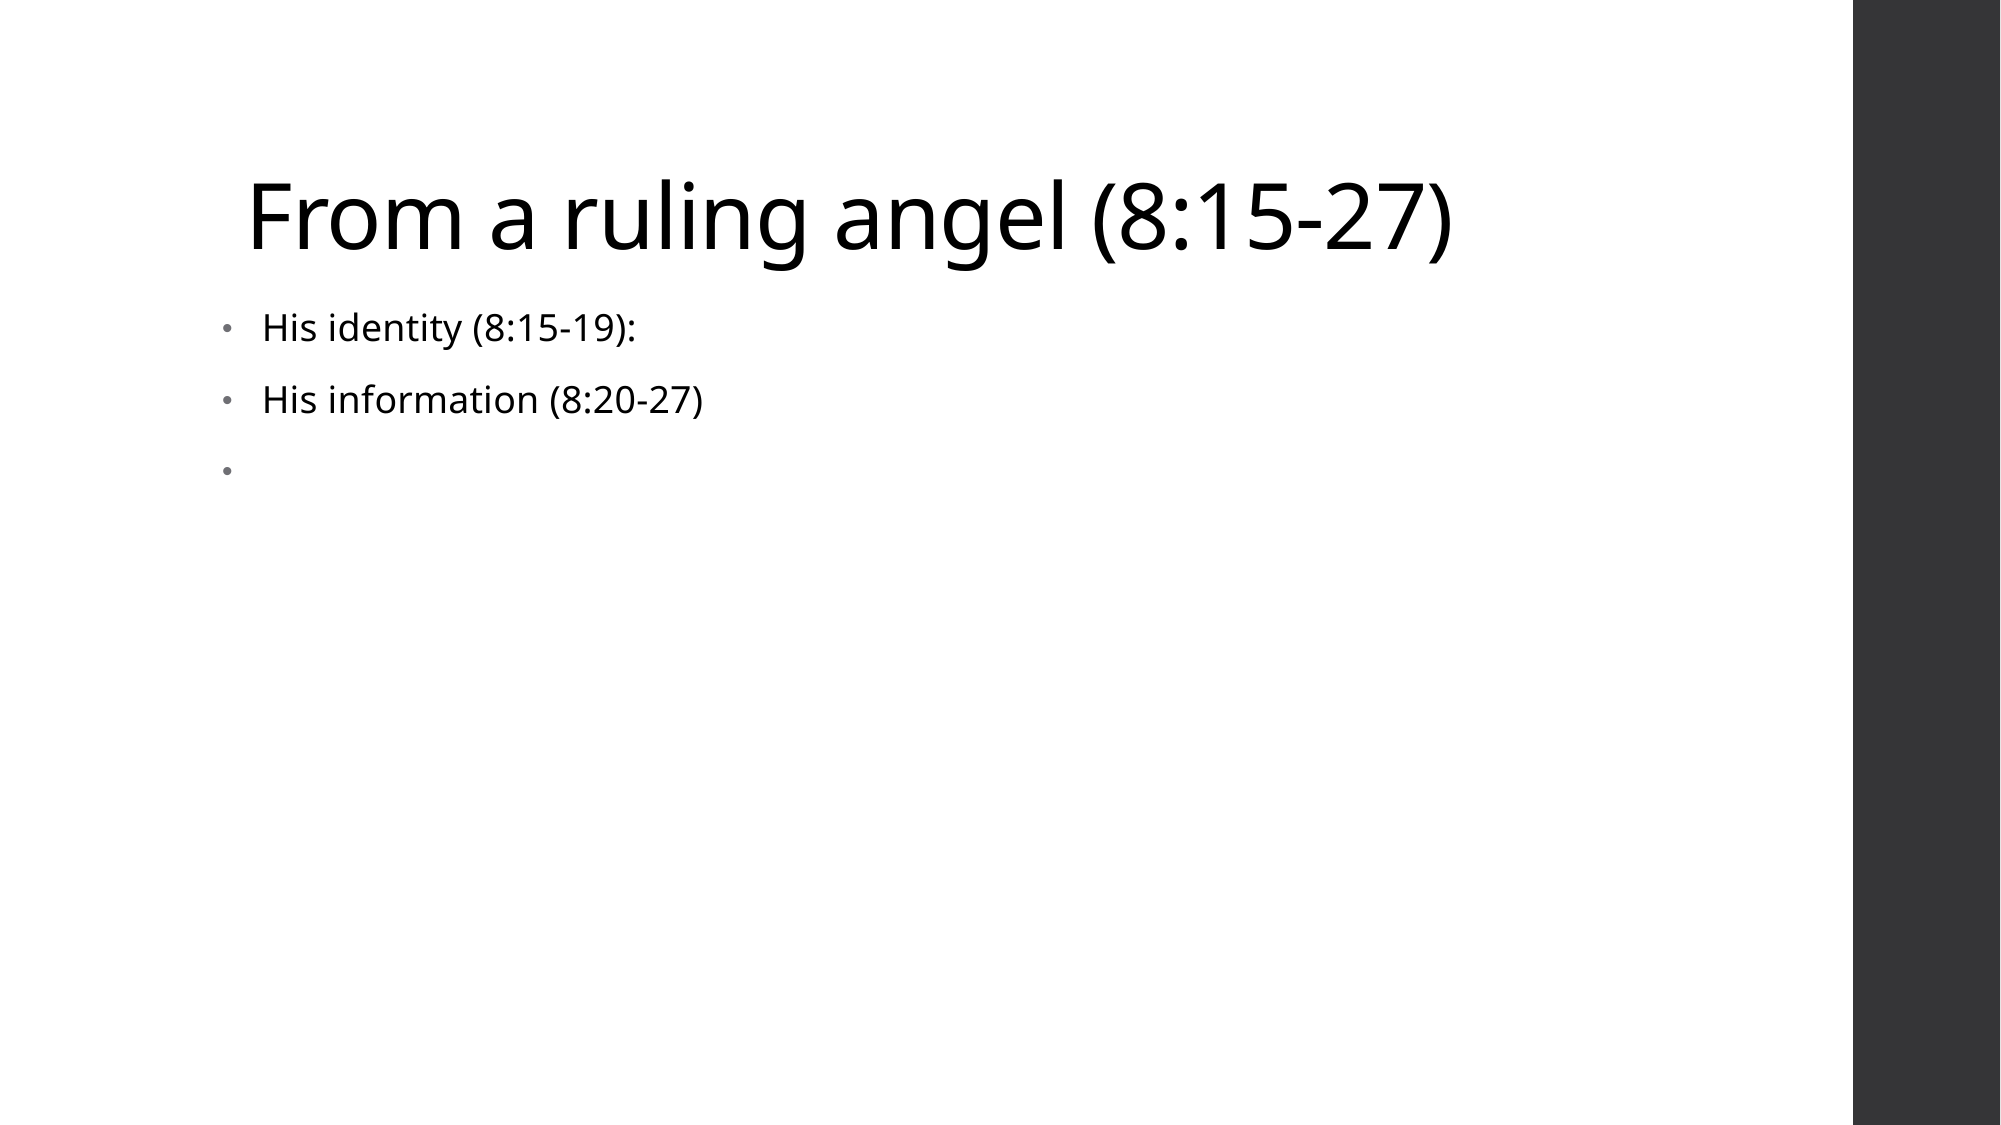

# From a ruling angel (8:15-27)
 His identity (8:15-19):
 His information (8:20-27)